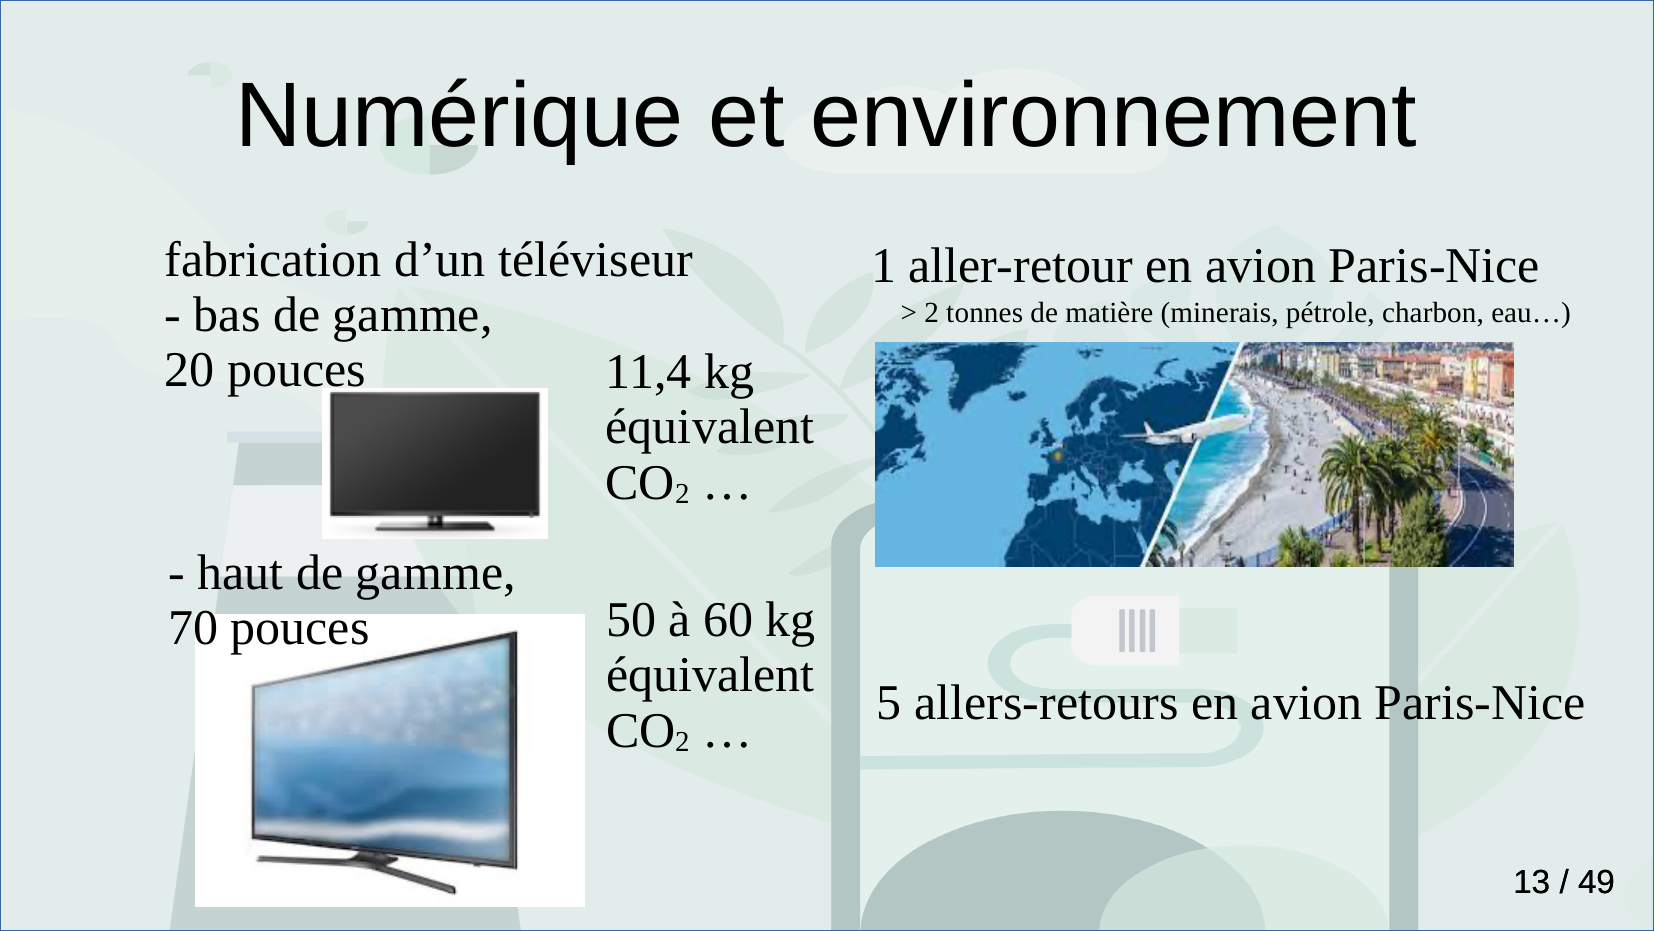

# Numérique et environnement
fabrication d’un téléviseur
- bas de gamme,
20 pouces
1 aller-retour en avion Paris-Nice
> 2 tonnes de matière (minerais, pétrole, charbon, eau…)
11,4 kg
équivalent
CO2 …
- haut de gamme,
70 pouces
50 à 60 kg
équivalent
CO2 …
5 allers-retours en avion Paris-Nice